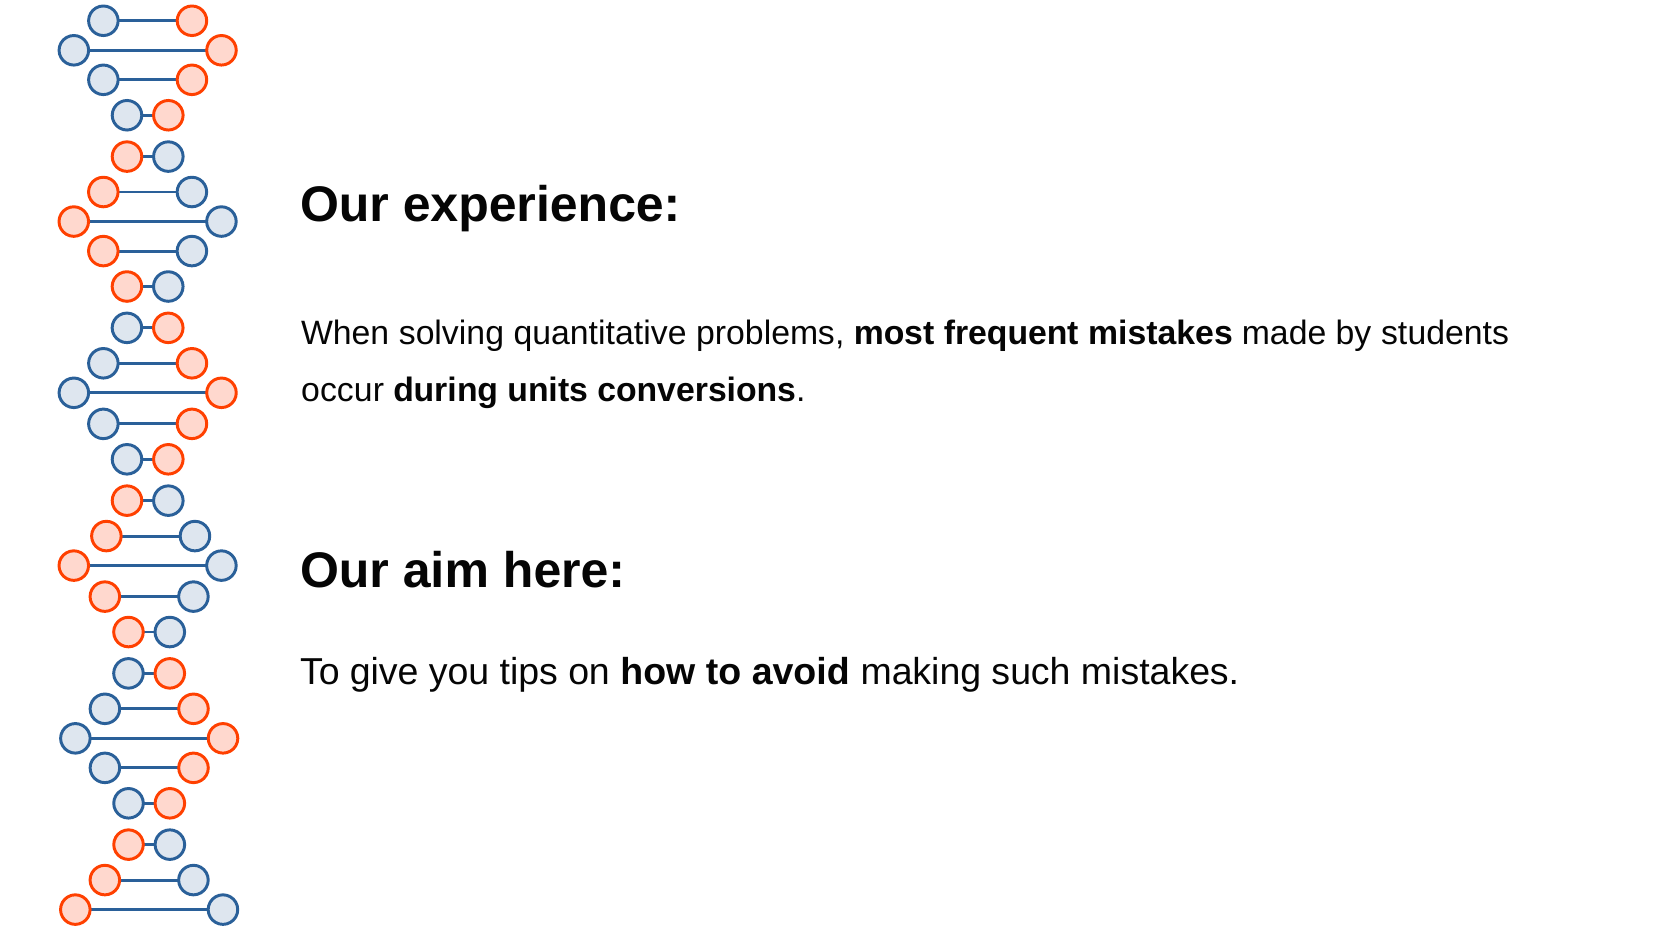

# Our experience:
When solving quantitative problems, most frequent mistakes made by students occur during units conversions.
Our aim here:
To give you tips on how to avoid making such mistakes.